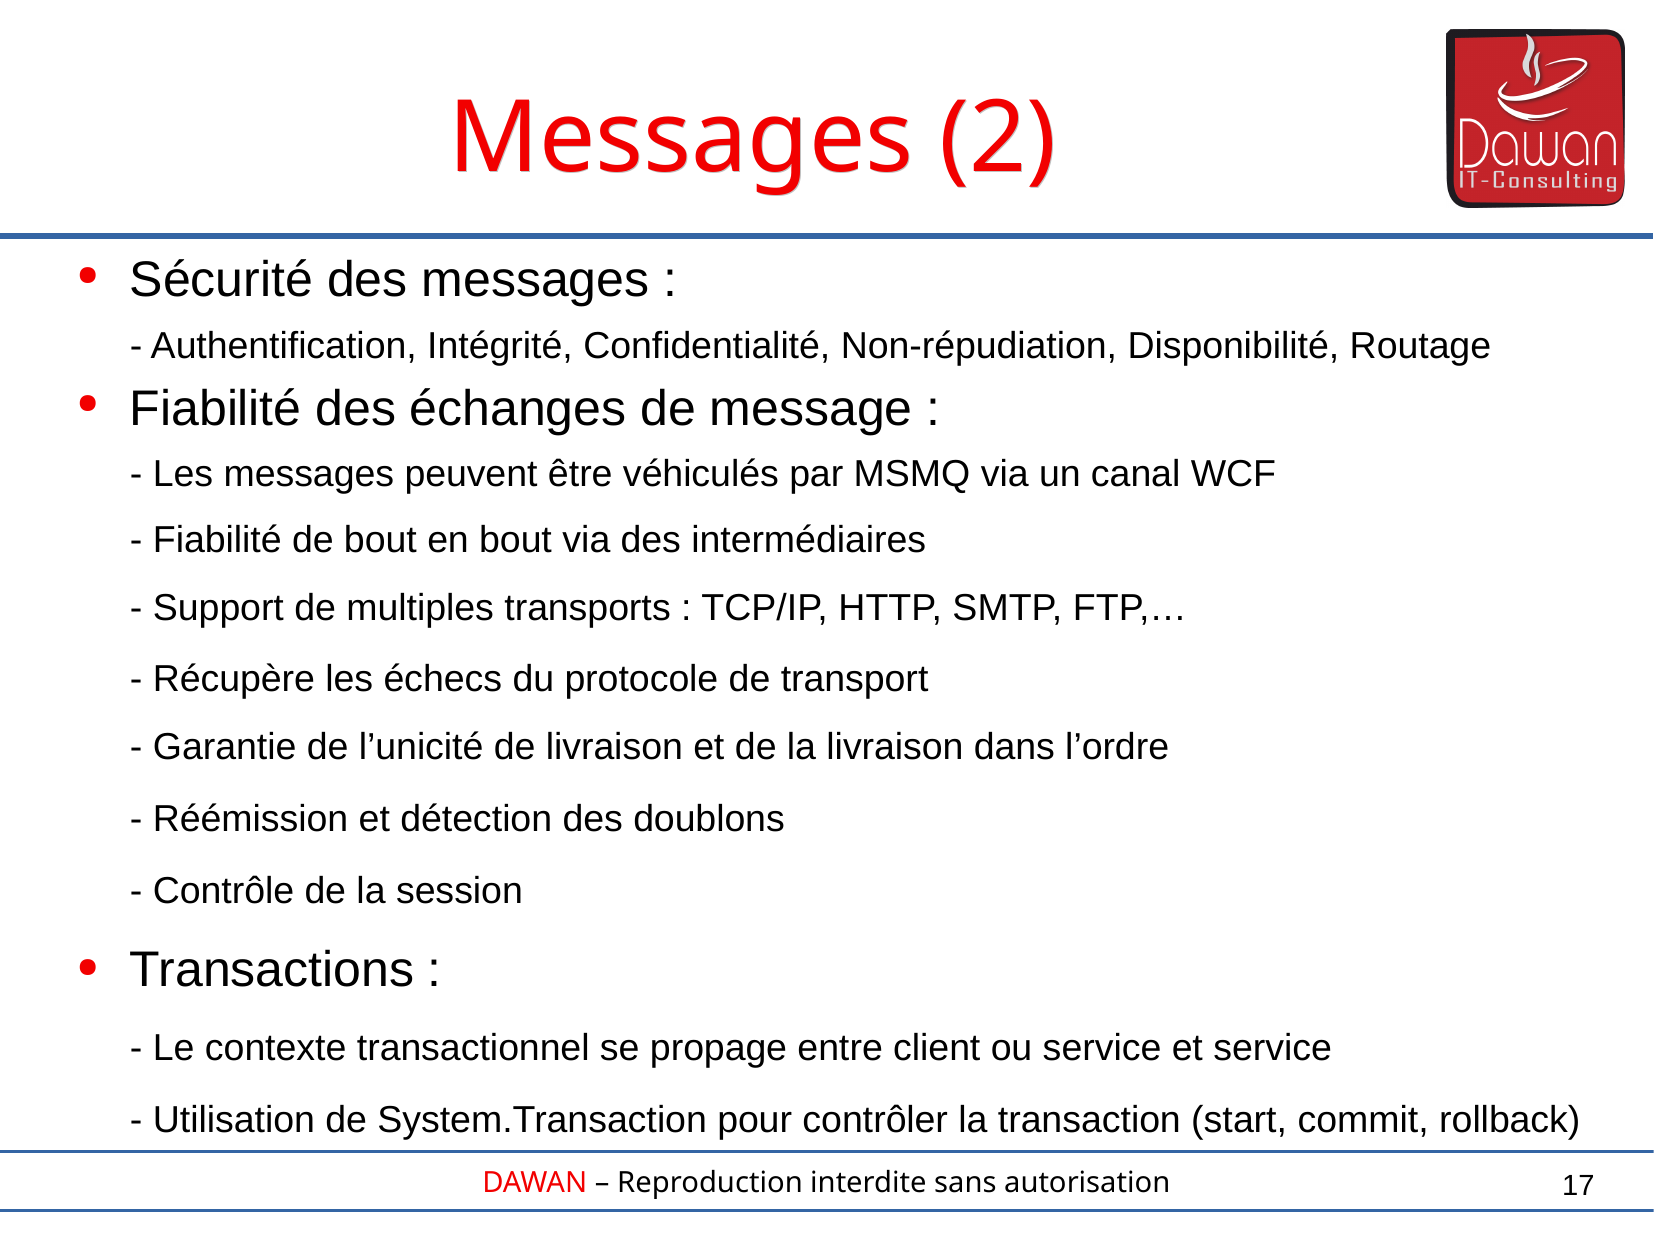

# Messages (2)
Sécurité des messages :
- Authentification, Intégrité, Confidentialité, Non-répudiation, Disponibilité, Routage
Fiabilité des échanges de message :
- Les messages peuvent être véhiculés par MSMQ via un canal WCF
- Fiabilité de bout en bout via des intermédiaires
- Support de multiples transports : TCP/IP, HTTP, SMTP, FTP,…
- Récupère les échecs du protocole de transport
- Garantie de l’unicité de livraison et de la livraison dans l’ordre
- Réémission et détection des doublons
- Contrôle de la session
Transactions :
- Le contexte transactionnel se propage entre client ou service et service
- Utilisation de System.Transaction pour contrôler la transaction (start, commit, rollback)
17